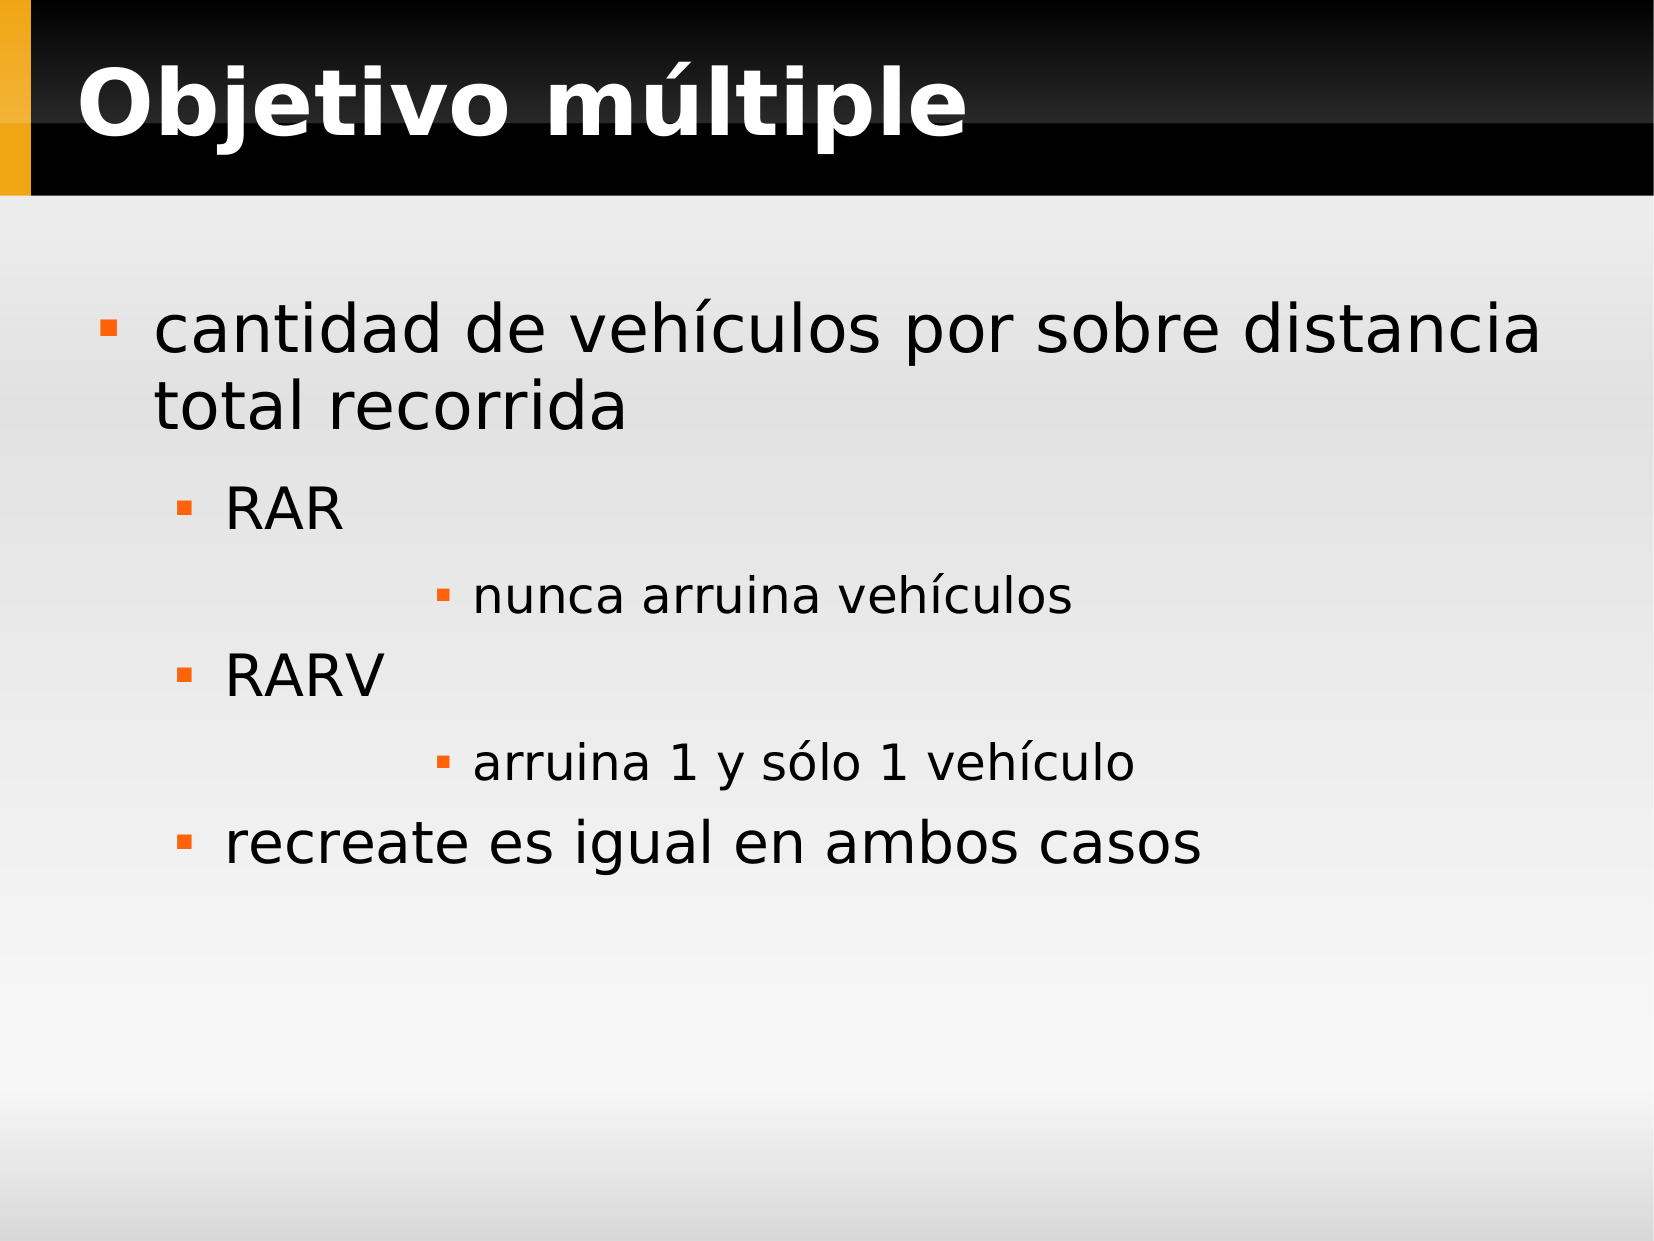

# Objetivo múltiple
cantidad de vehículos por sobre distancia total recorrida
RAR
nunca arruina vehículos
RARV
arruina 1 y sólo 1 vehículo
recreate es igual en ambos casos